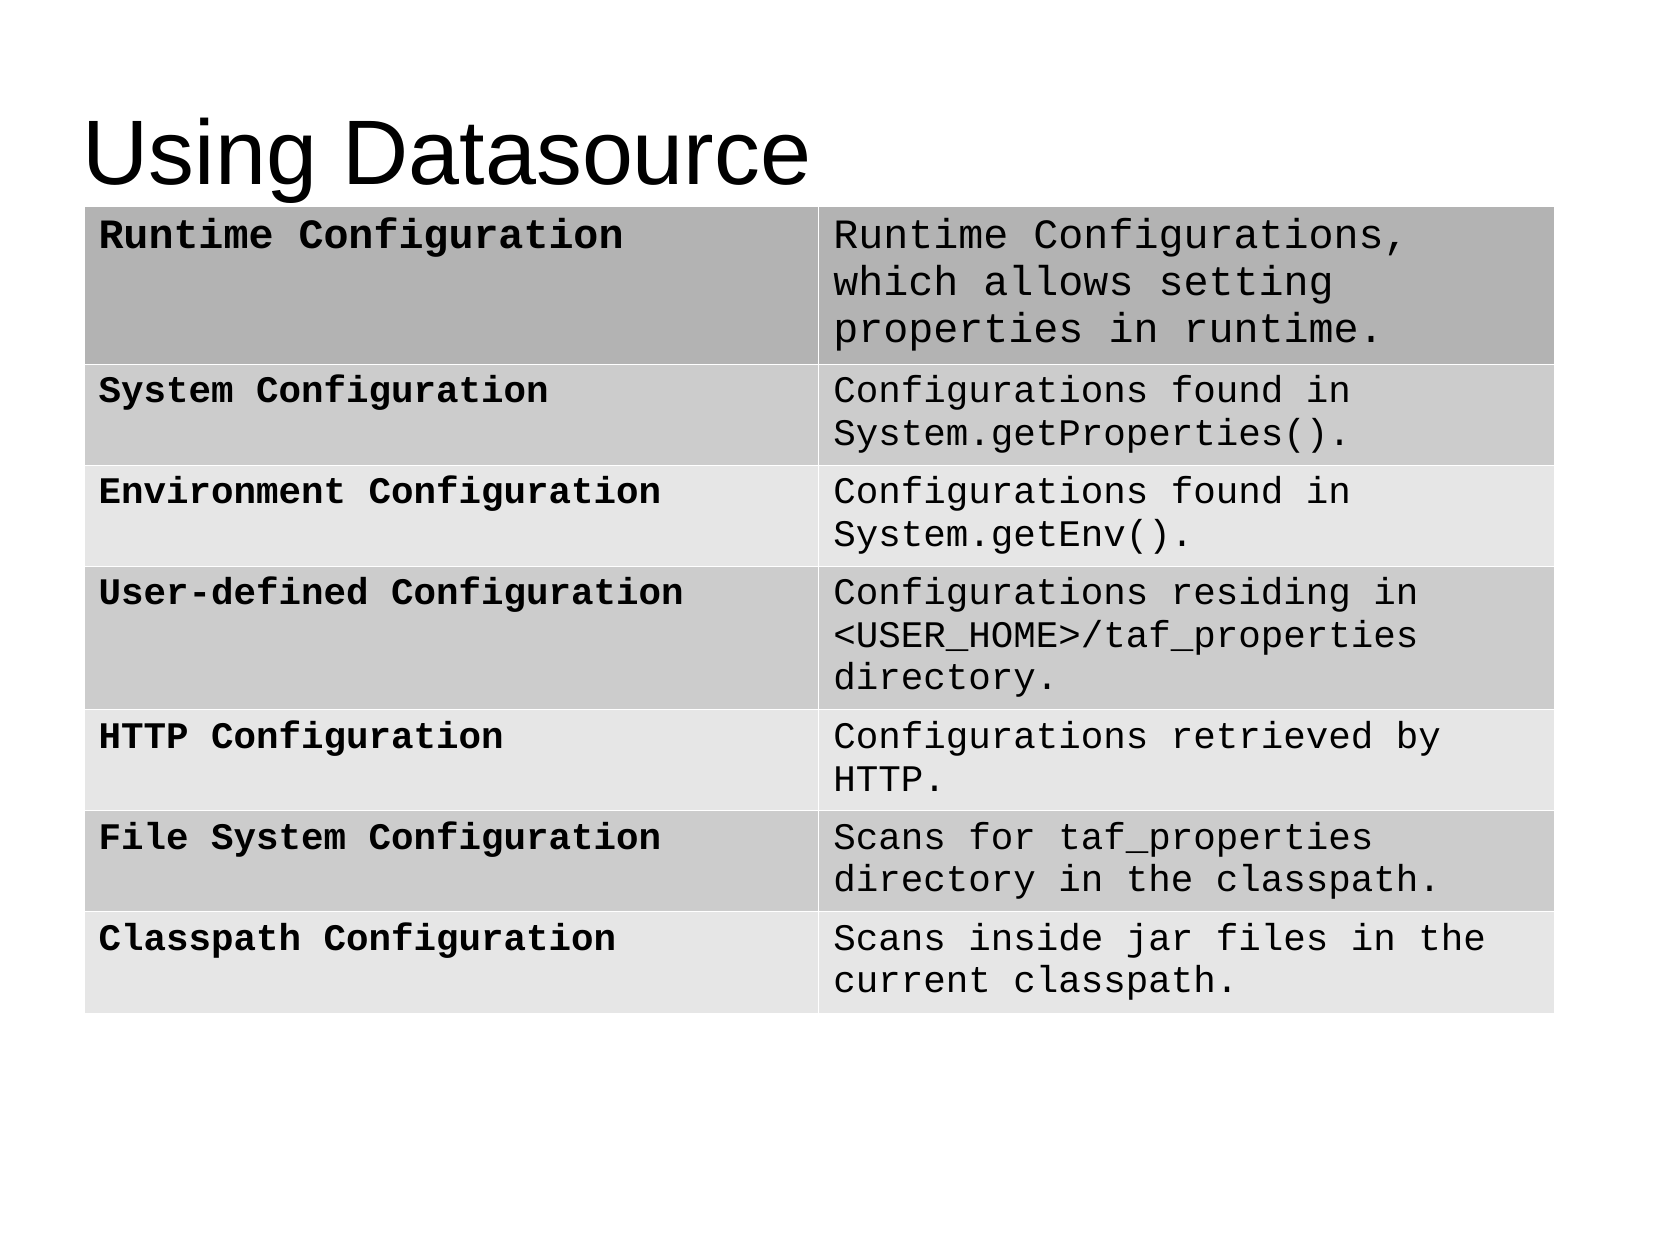

# Using Datasource
| Runtime Configuration | Runtime Configurations, which allows setting properties in runtime. |
| --- | --- |
| System Configuration | Configurations found in System.getProperties(). |
| Environment Configuration | Configurations found in System.getEnv(). |
| User-defined Configuration | Configurations residing in <USER\_HOME>/taf\_properties directory. |
| HTTP Configuration | Configurations retrieved by HTTP. |
| File System Configuration | Scans for taf\_properties directory in the classpath. |
| Classpath Configuration | Scans inside jar files in the current classpath. |